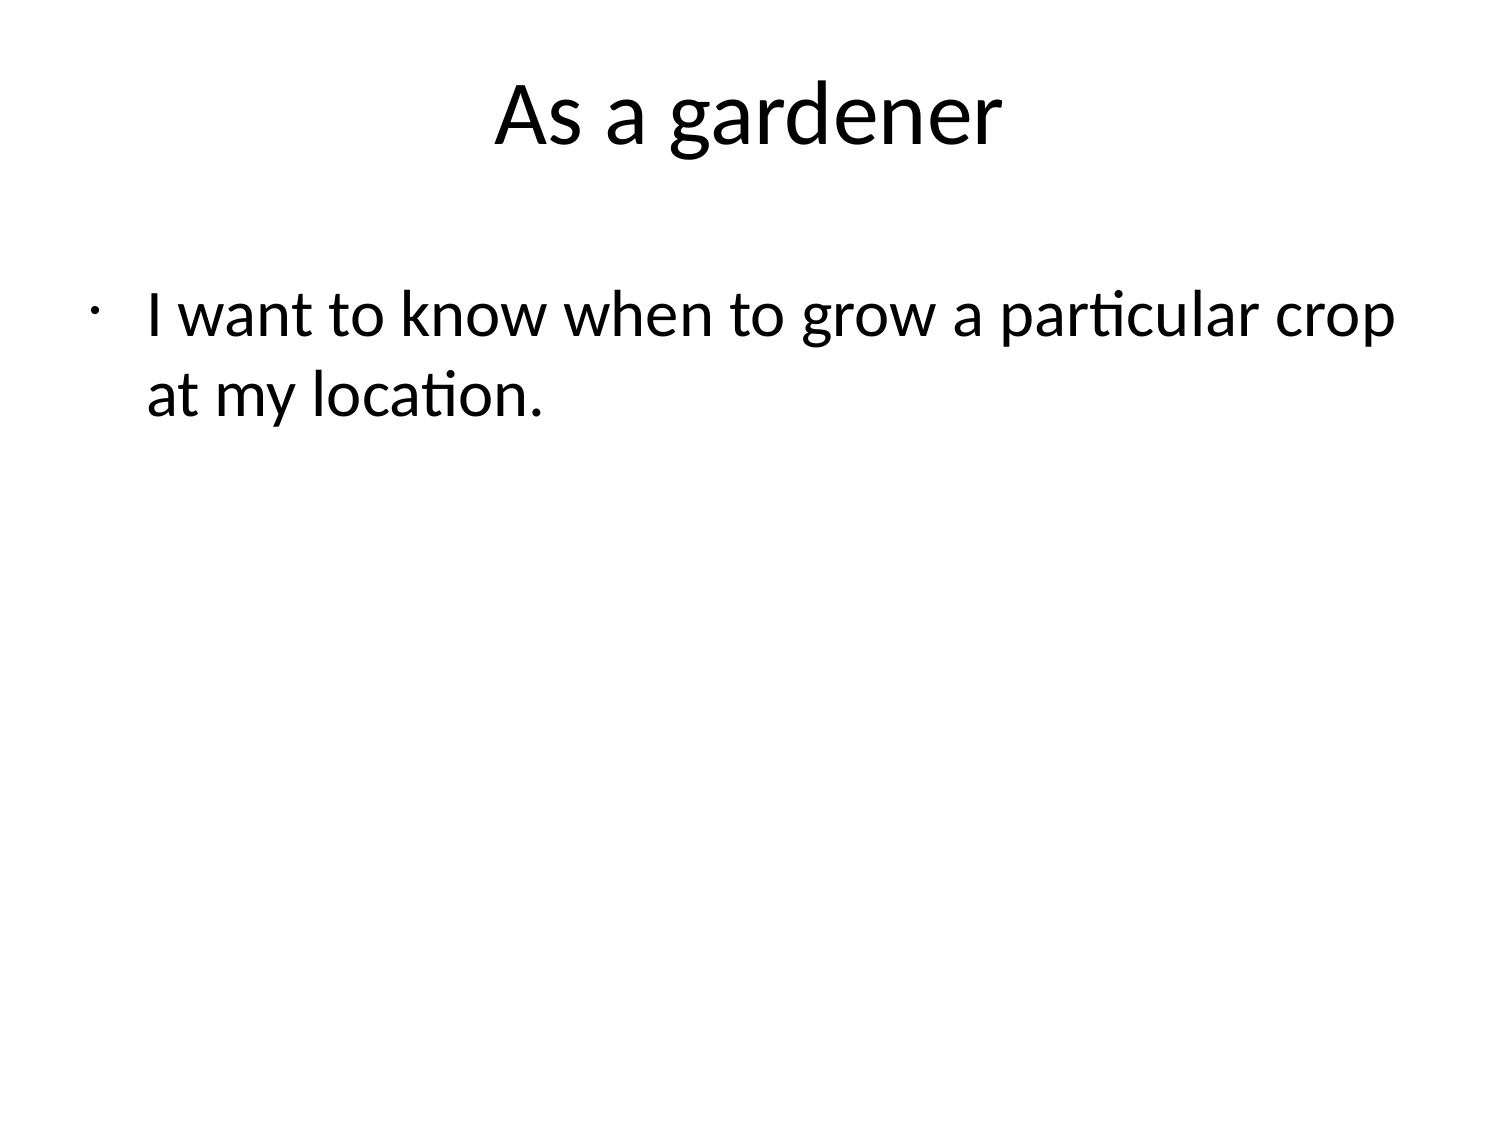

# As a gardener
I want to know when to grow a particular crop at my location.